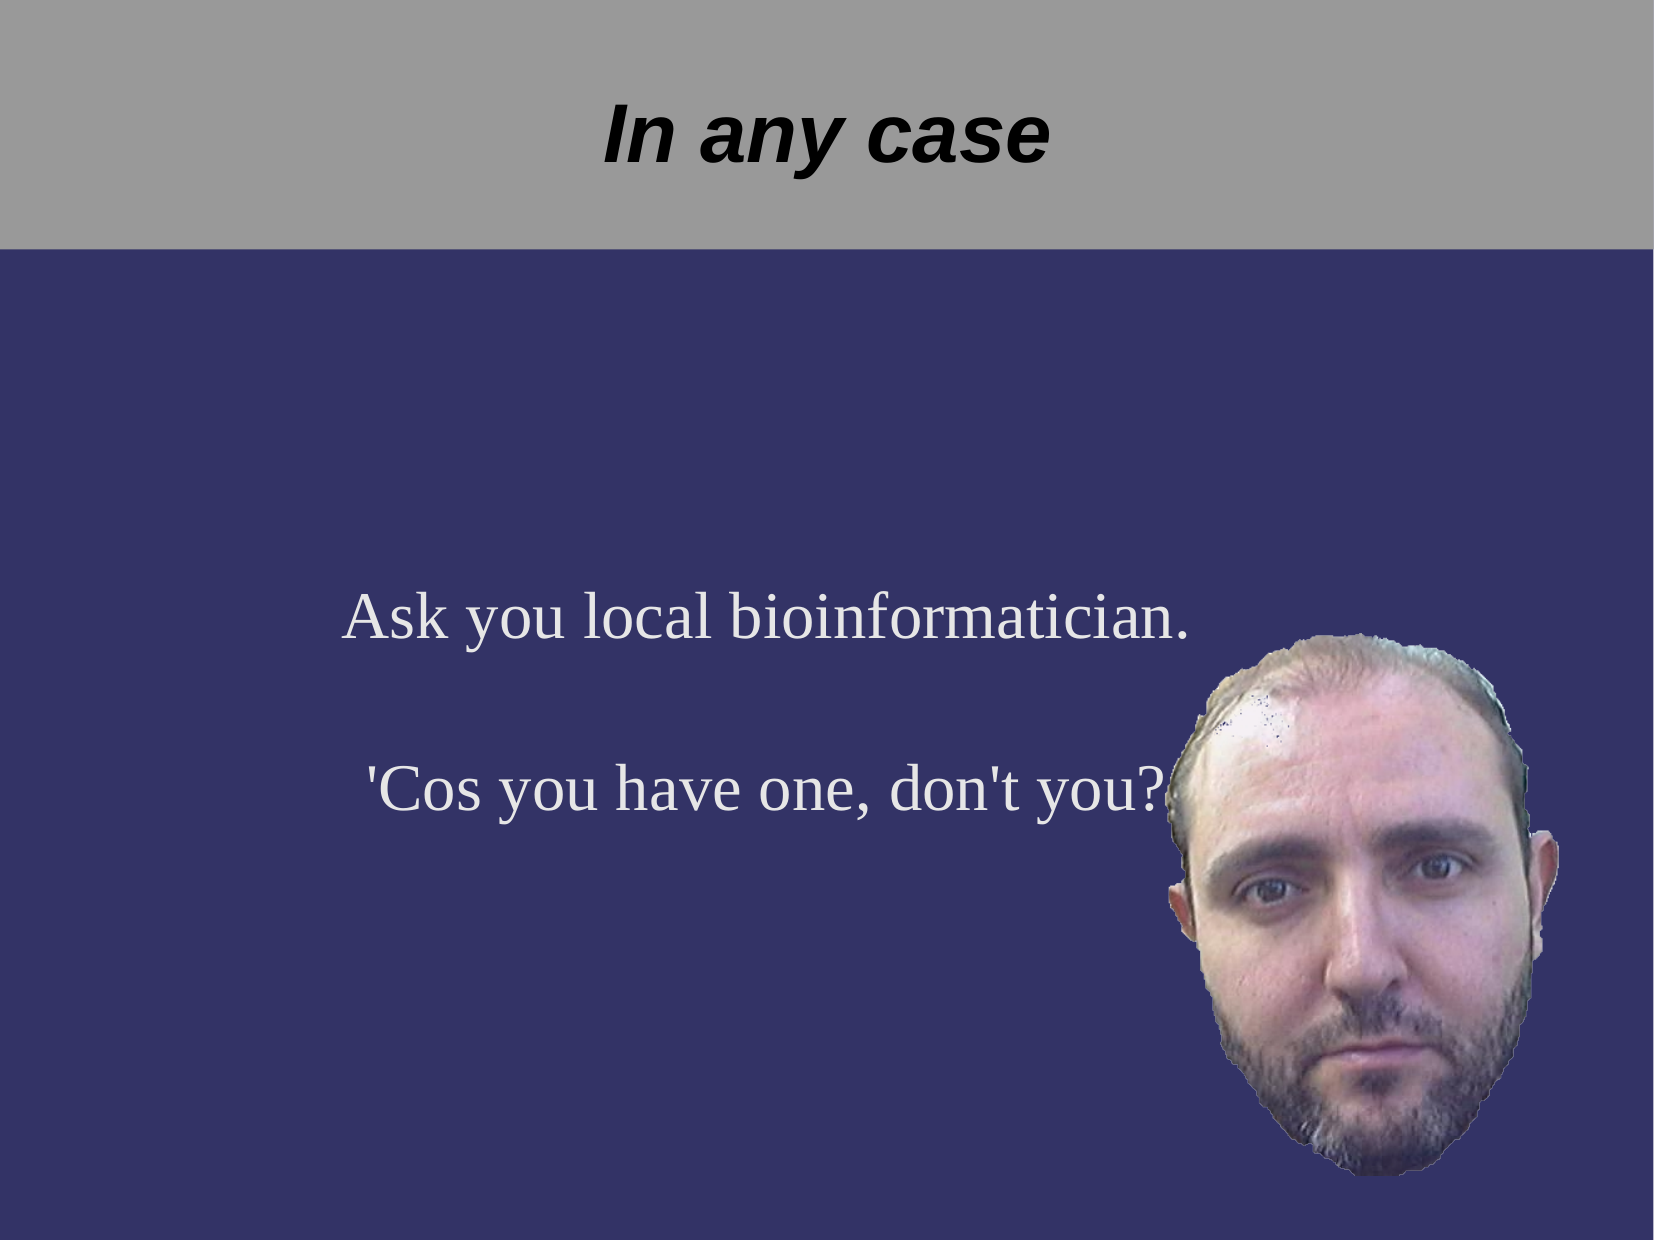

In any case
# Ask you local bioinformatician.
'Cos you have one, don't you?